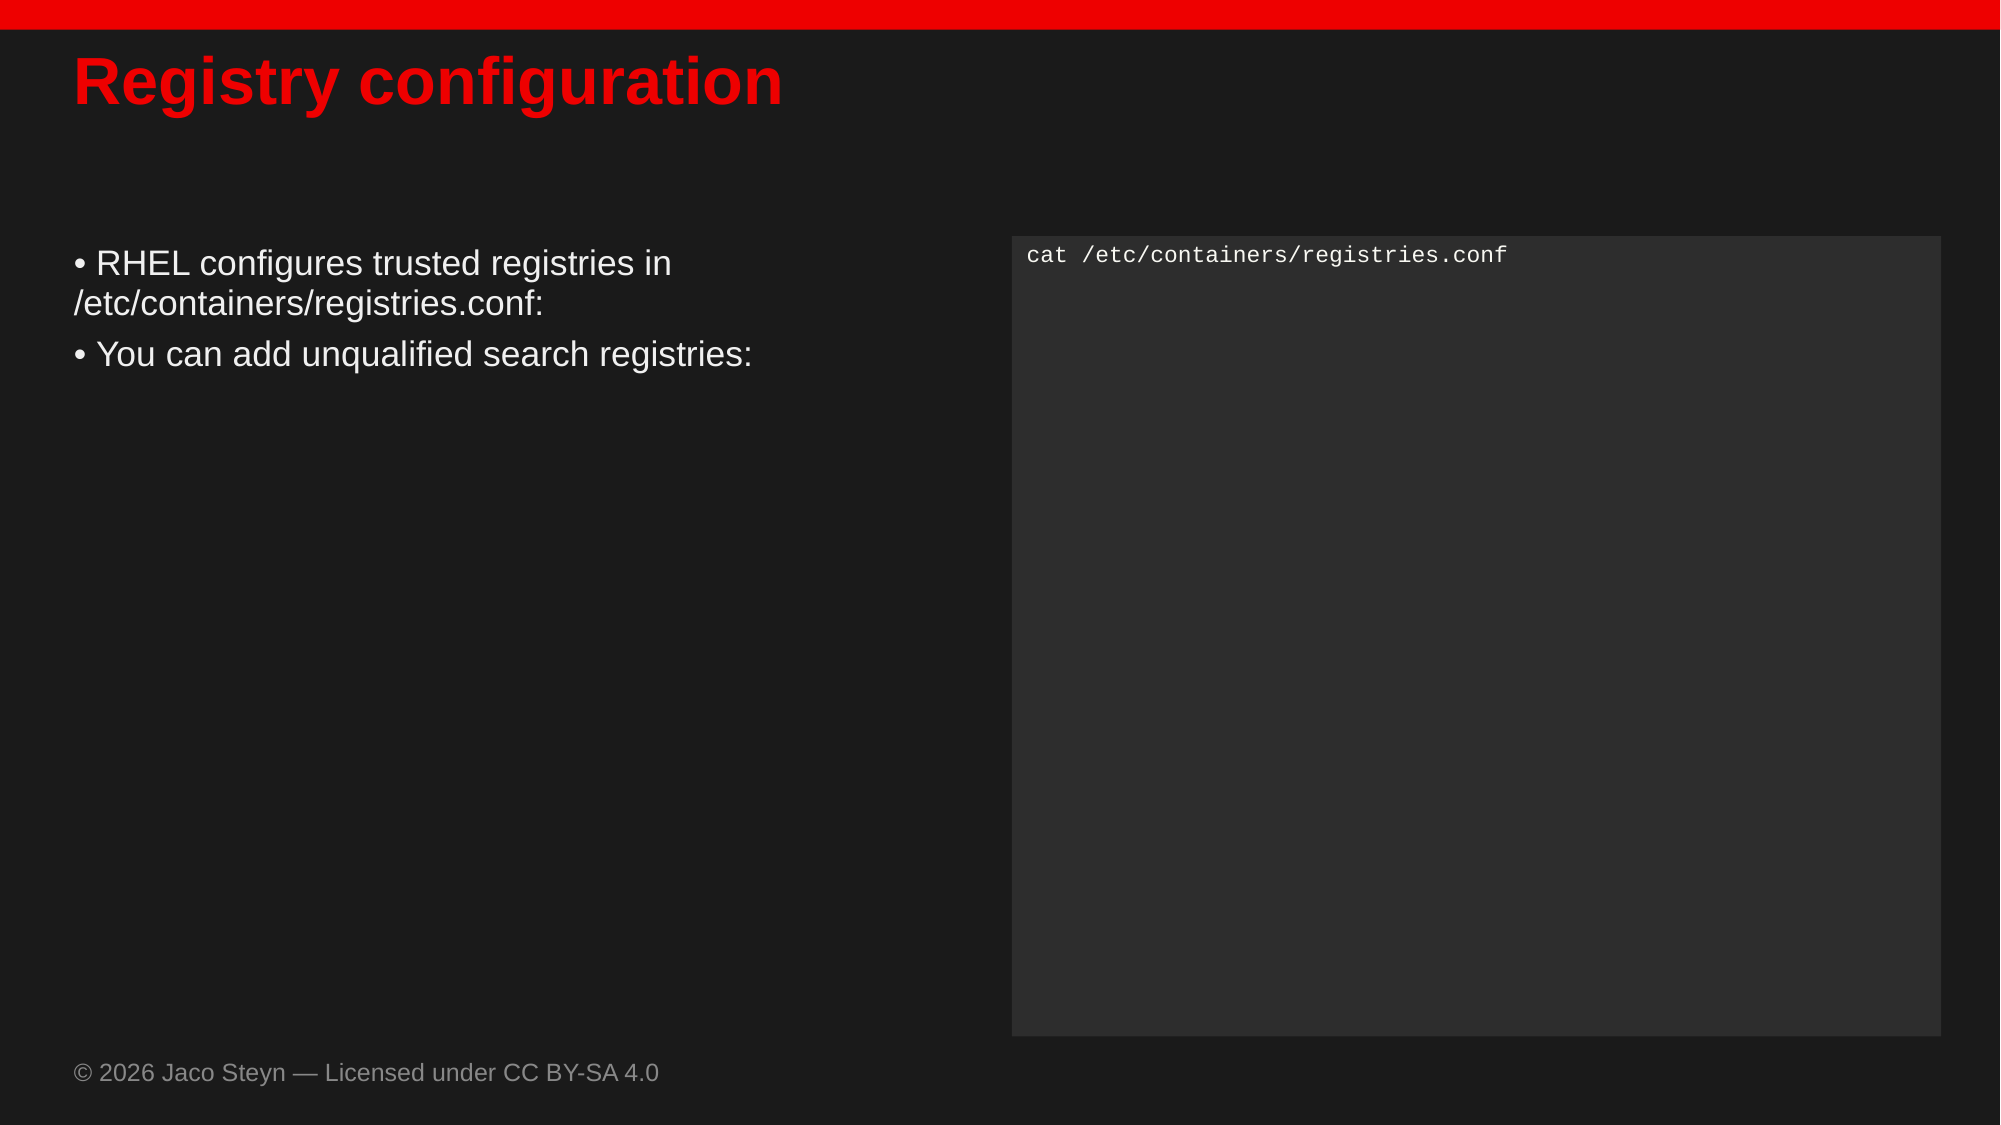

Registry configuration
• RHEL configures trusted registries in /etc/containers/registries.conf:
• You can add unqualified search registries:
cat /etc/containers/registries.conf
© 2026 Jaco Steyn — Licensed under CC BY-SA 4.0